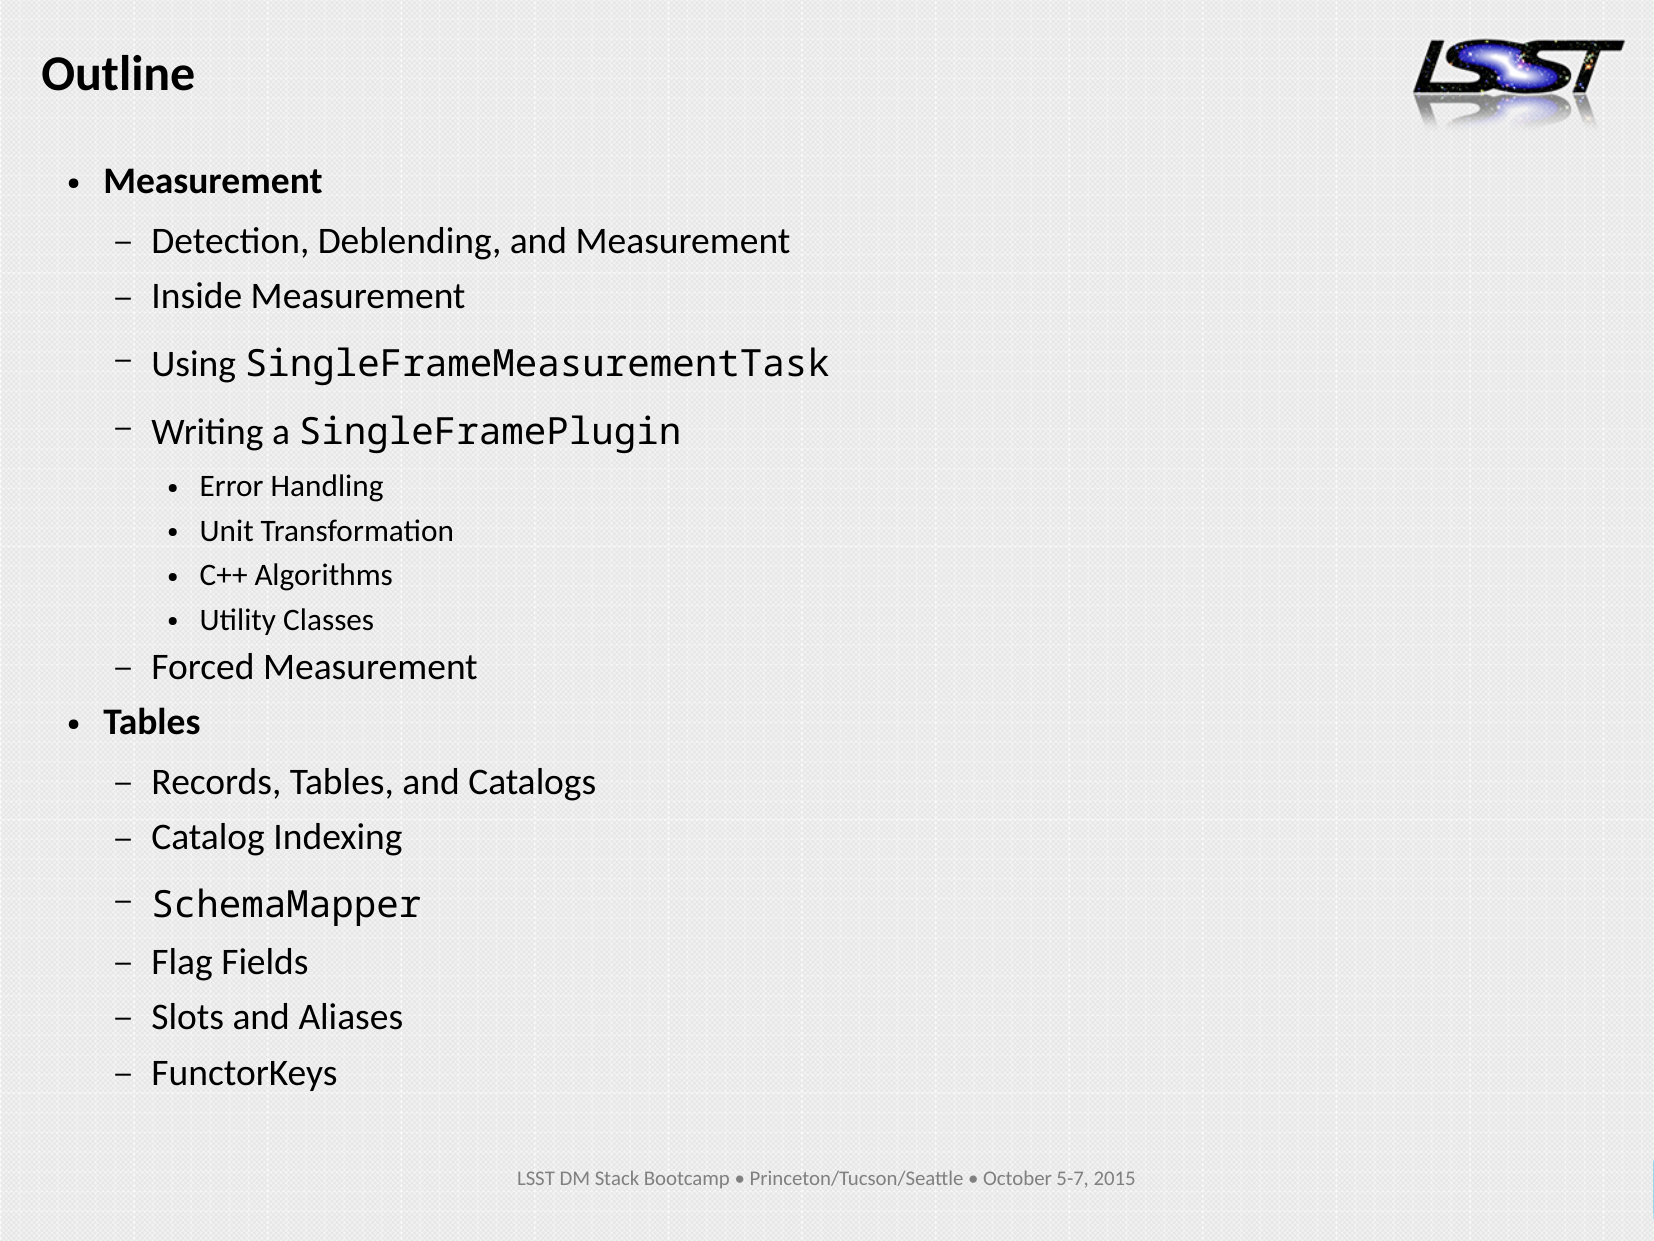

# Outline
Measurement
Detection, Deblending, and Measurement
Inside Measurement
Using SingleFrameMeasurementTask
Writing a SingleFramePlugin
Error Handling
Unit Transformation
C++ Algorithms
Utility Classes
Forced Measurement
Tables
Records, Tables, and Catalogs
Catalog Indexing
SchemaMapper
Flag Fields
Slots and Aliases
FunctorKeys